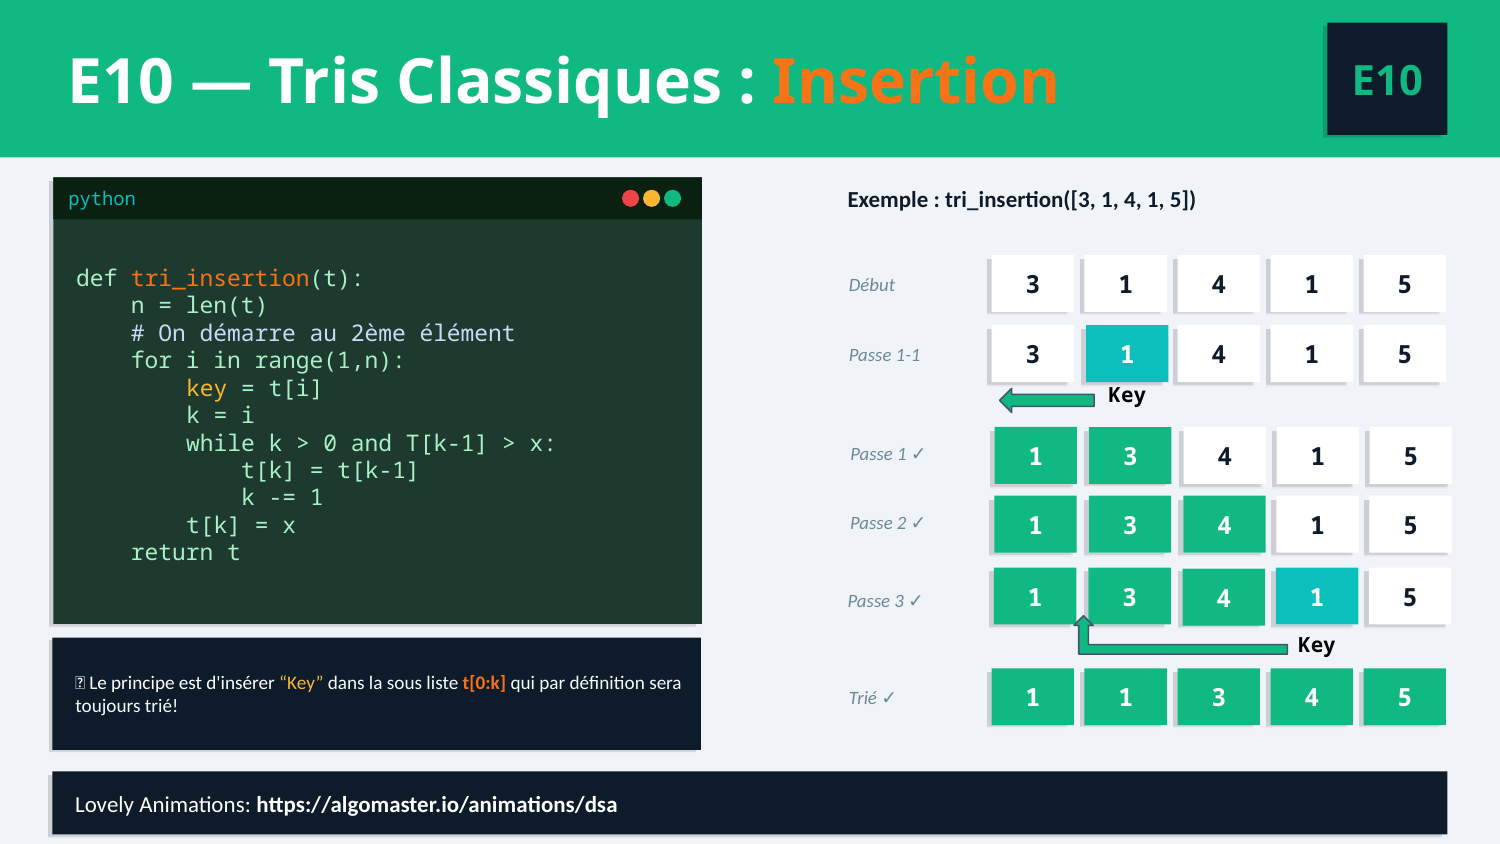

E10 — Tris Classiques : Insertion
E10
Exemple : tri_insertion([3, 1, 4, 1, 5])
python
def tri_insertion(t):
 n = len(t)
 # On démarre au 2ème élément
 for i in range(1,n):
 key = t[i]
 k = i
 while k > 0 and T[k-1] > x:
 t[k] = t[k-1]
 k -= 1
 t[k] = x
 return t
Début
3
1
4
1
5
Passe 1-1
3
1
4
1
5
Key
Passe 1 ✓
1
4
1
5
3
Passe 2 ✓
1
3
4
1
5
1
3
1
5
4
Passe 3 ✓
Key
💡 Le principe est d'insérer “Key” dans la sous liste t[0:k] qui par définition sera toujours trié!
Trié ✓
1
1
3
4
5
Lovely Animations: https://algomaster.io/animations/dsa